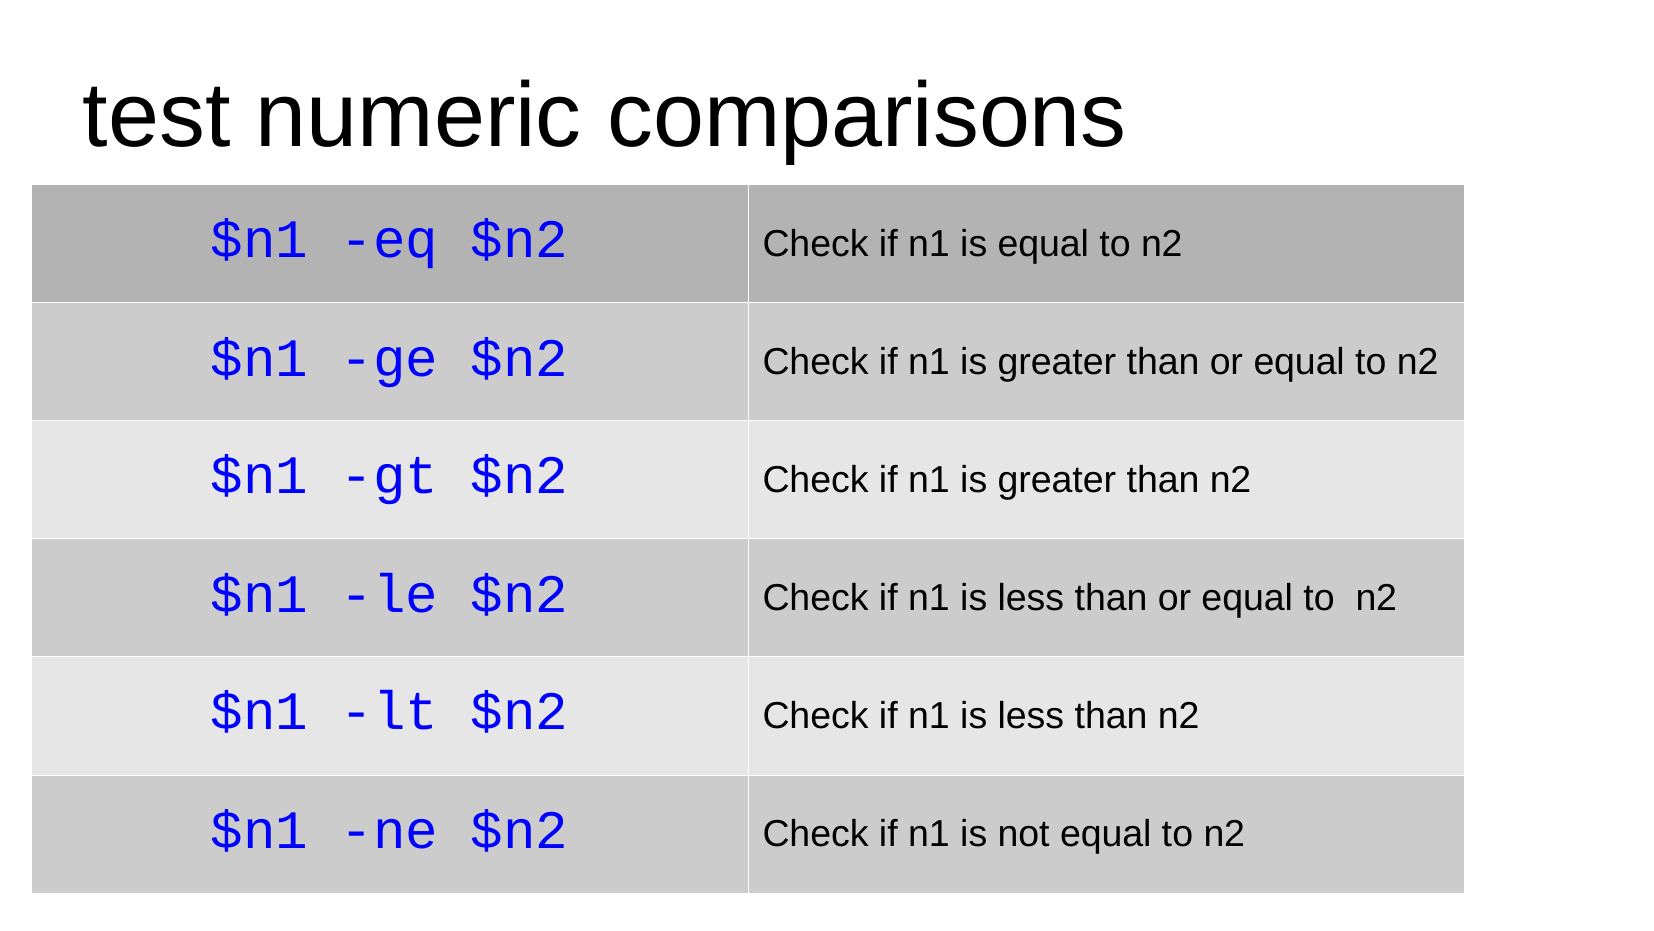

# test numeric comparisons
| $n1 -eq $n2 | Check if n1 is equal to n2 |
| --- | --- |
| $n1 -ge $n2 | Check if n1 is greater than or equal to n2 |
| $n1 -gt $n2 | Check if n1 is greater than n2 |
| $n1 -le $n2 | Check if n1 is less than or equal to n2 |
| $n1 -lt $n2 | Check if n1 is less than n2 |
| $n1 -ne $n2 | Check if n1 is not equal to n2 |